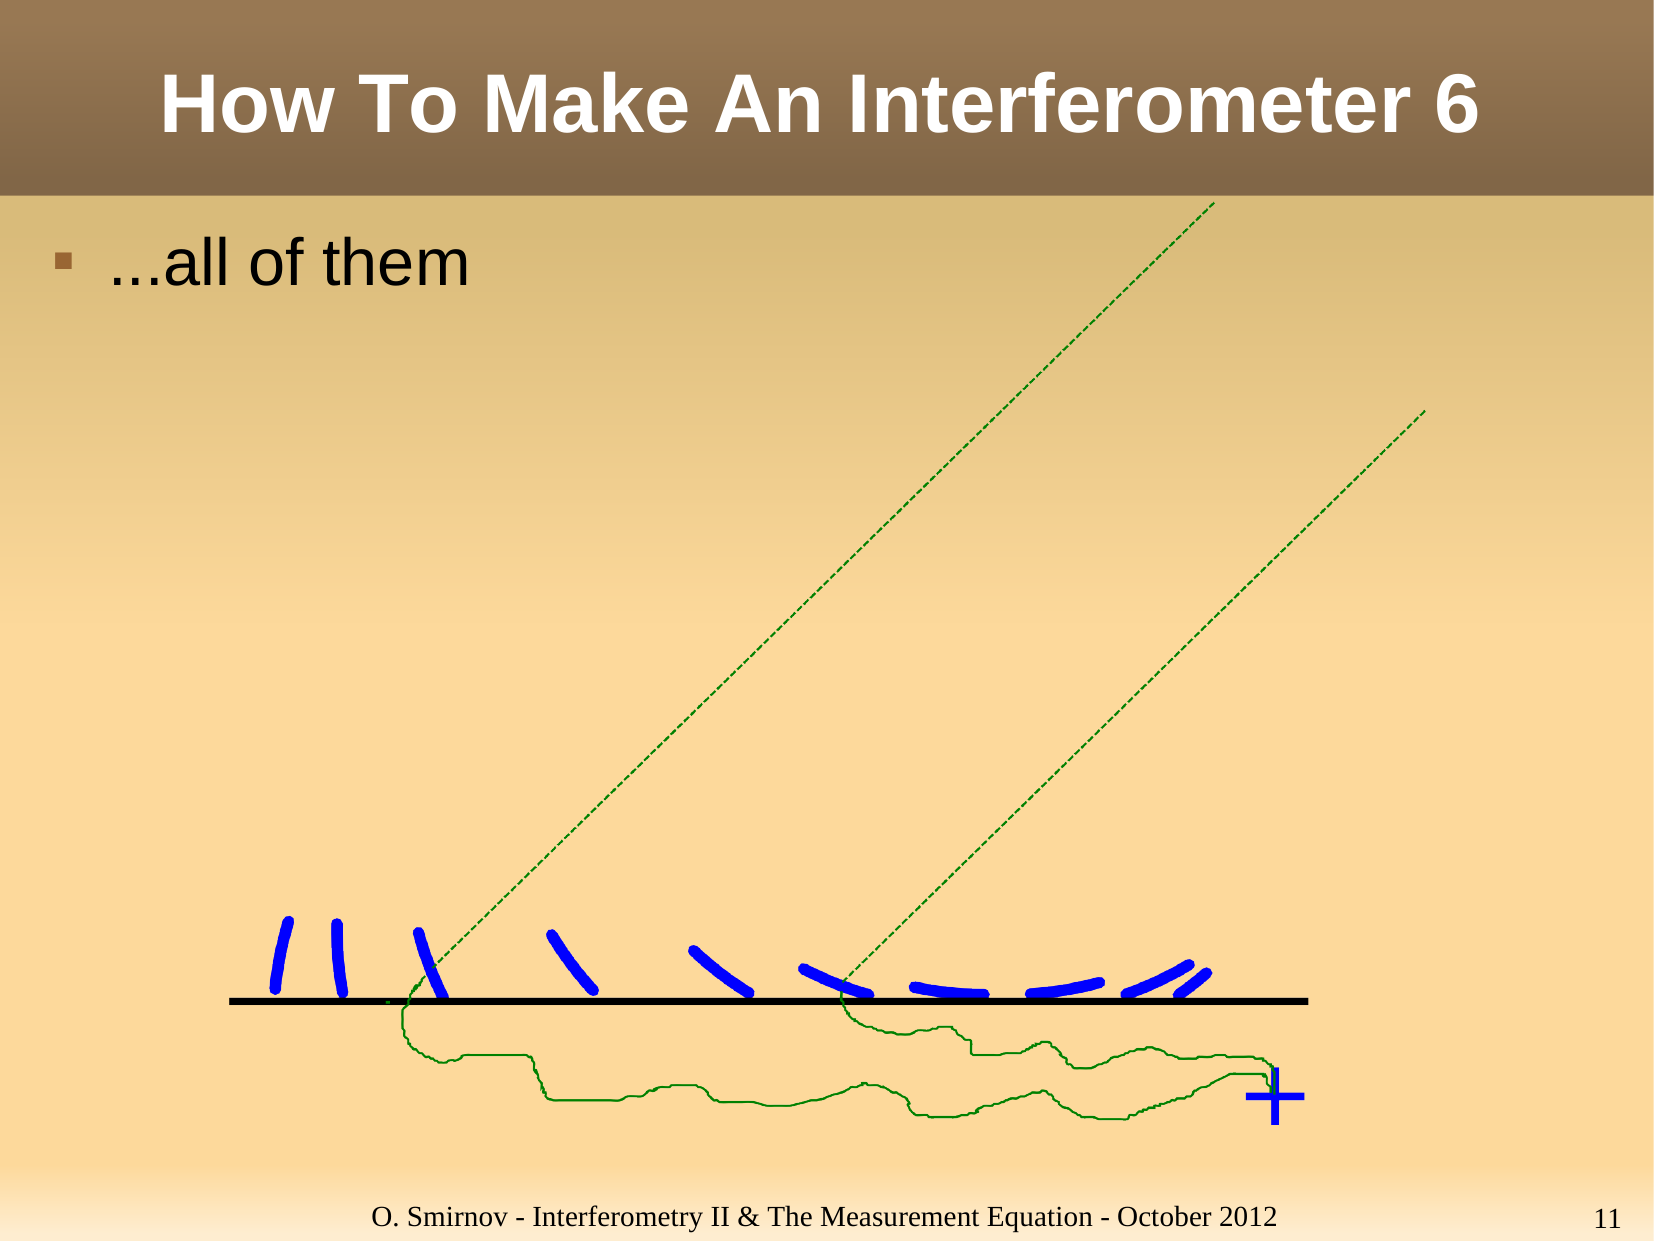

# How To Make An Interferometer 6
...all of them
O. Smirnov - Interferometry II & The Measurement Equation - October 2012
11